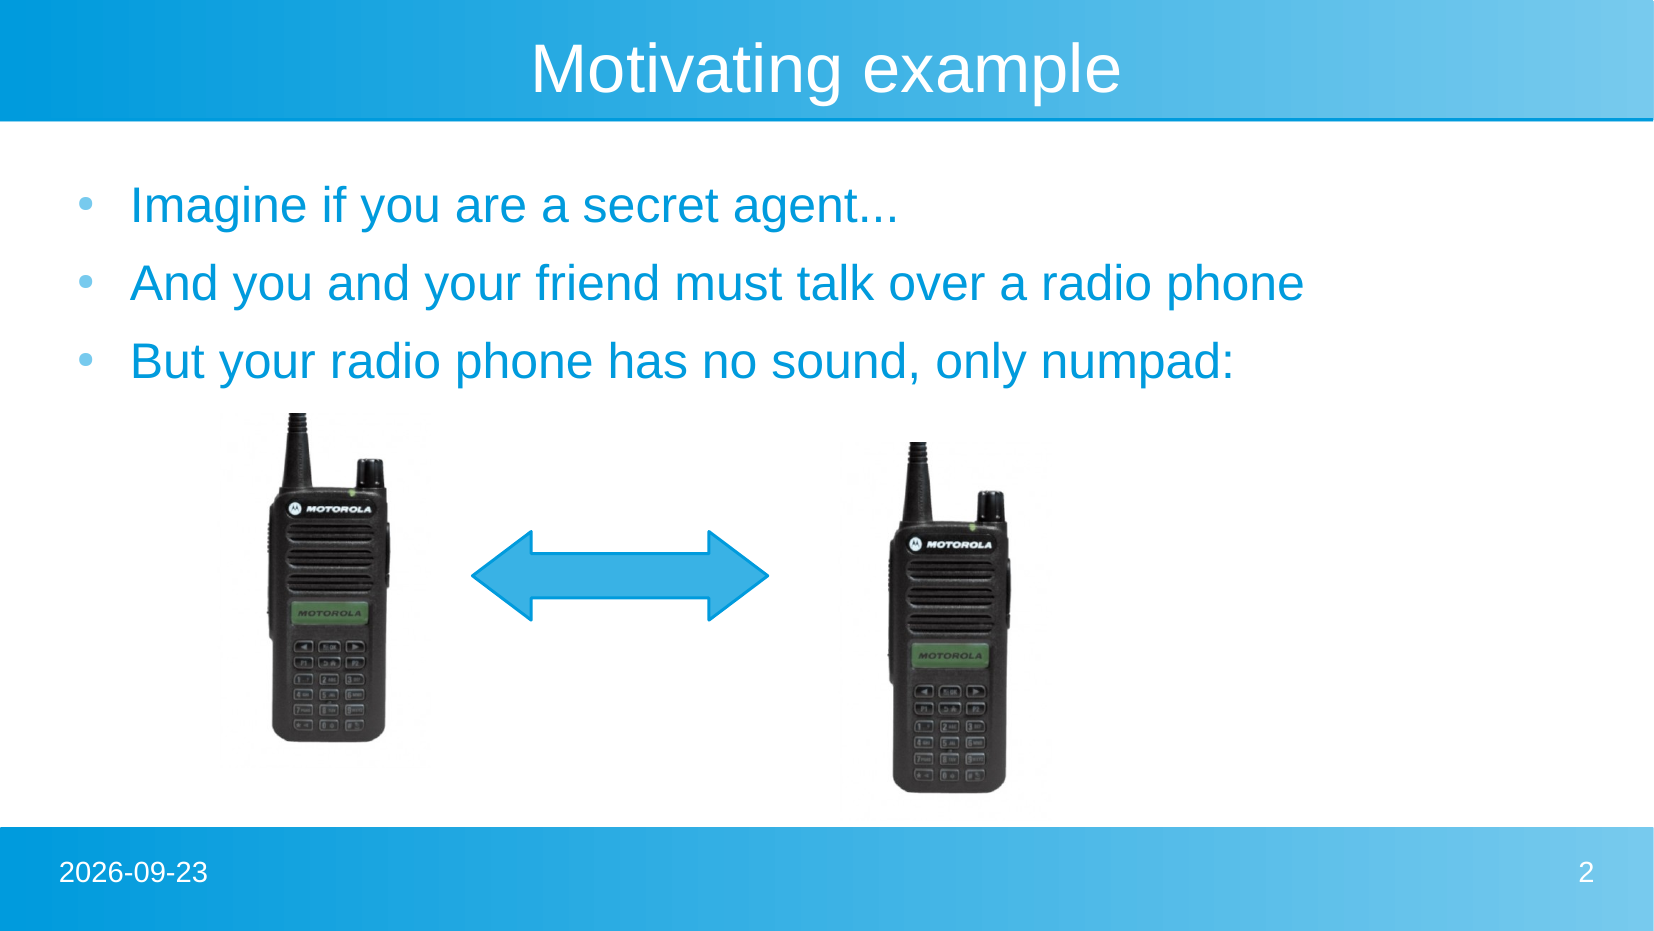

# Motivating example
Imagine if you are a secret agent...
And you and your friend must talk over a radio phone
But your radio phone has no sound, only numpad:
2